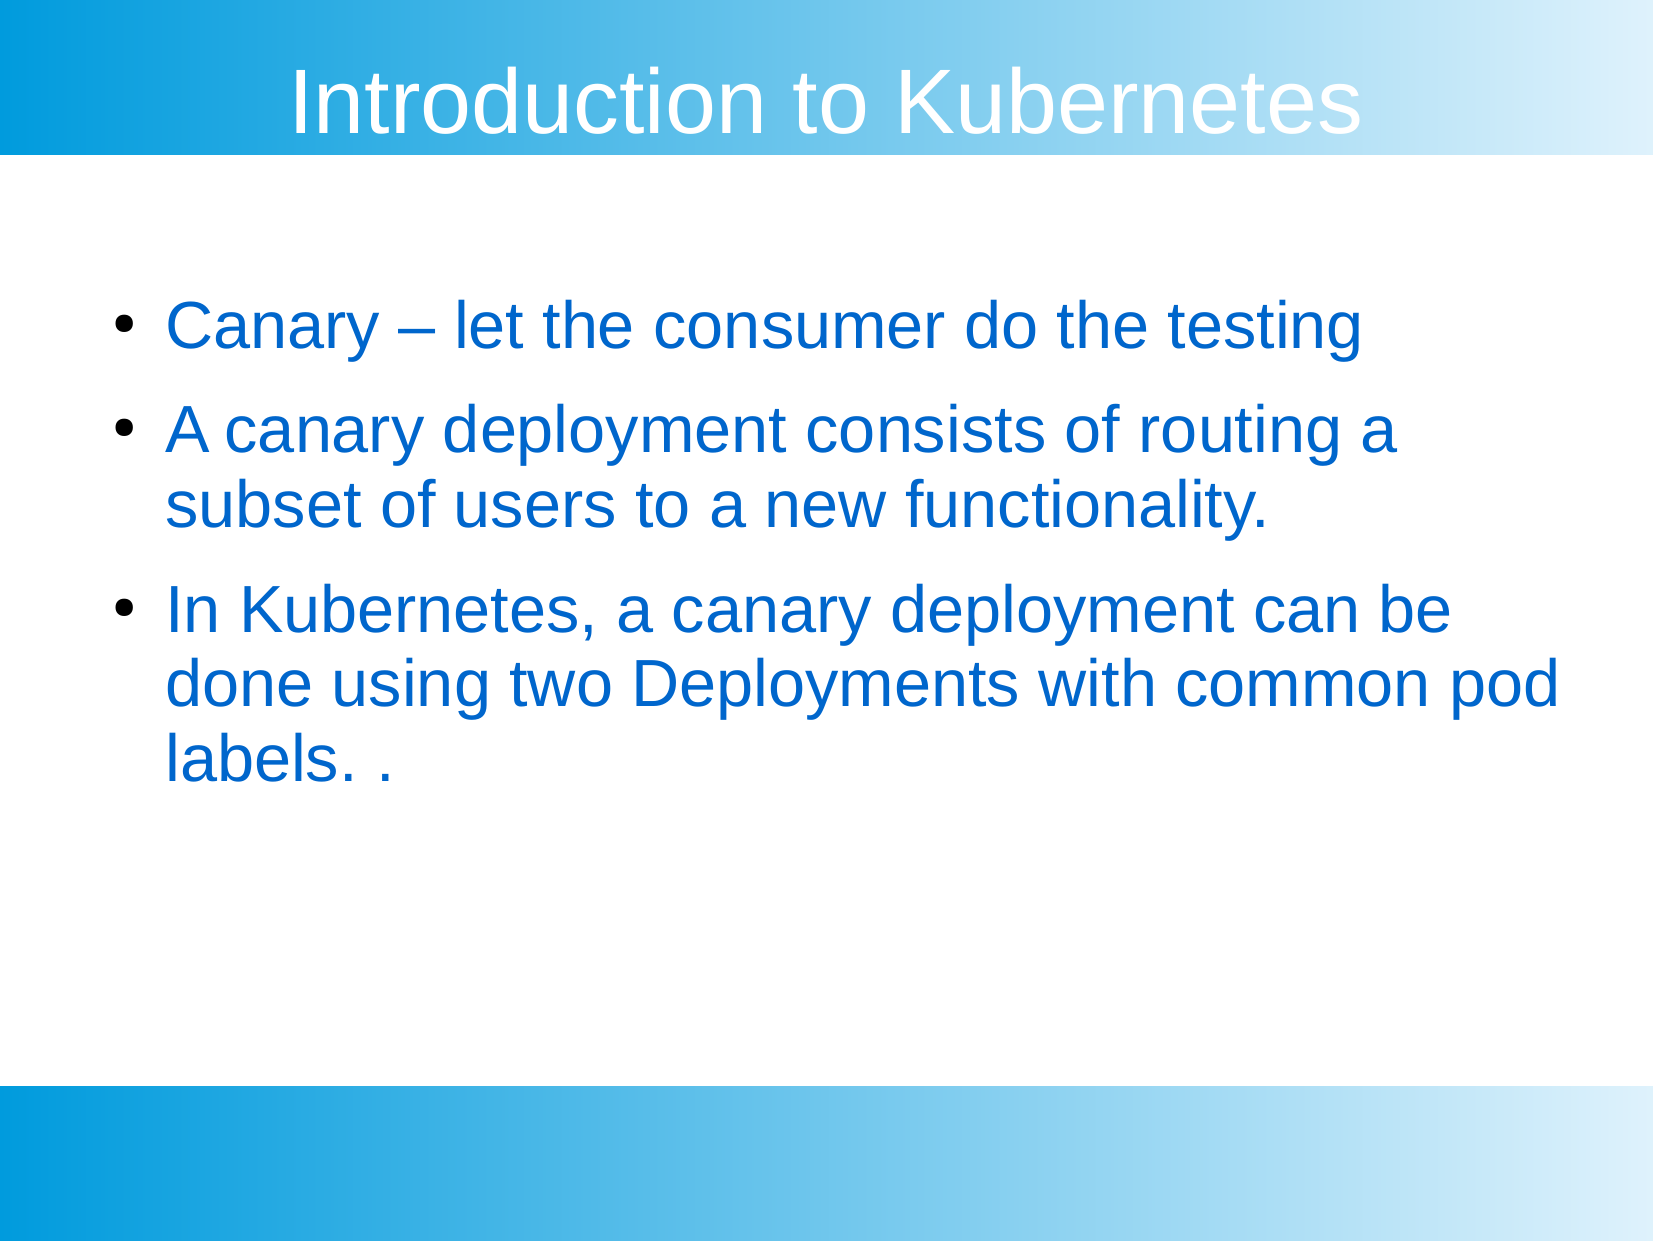

# Introduction to Kubernetes
Canary – let the consumer do the testing
A canary deployment consists of routing a subset of users to a new functionality.
In Kubernetes, a canary deployment can be done using two Deployments with common pod labels. .